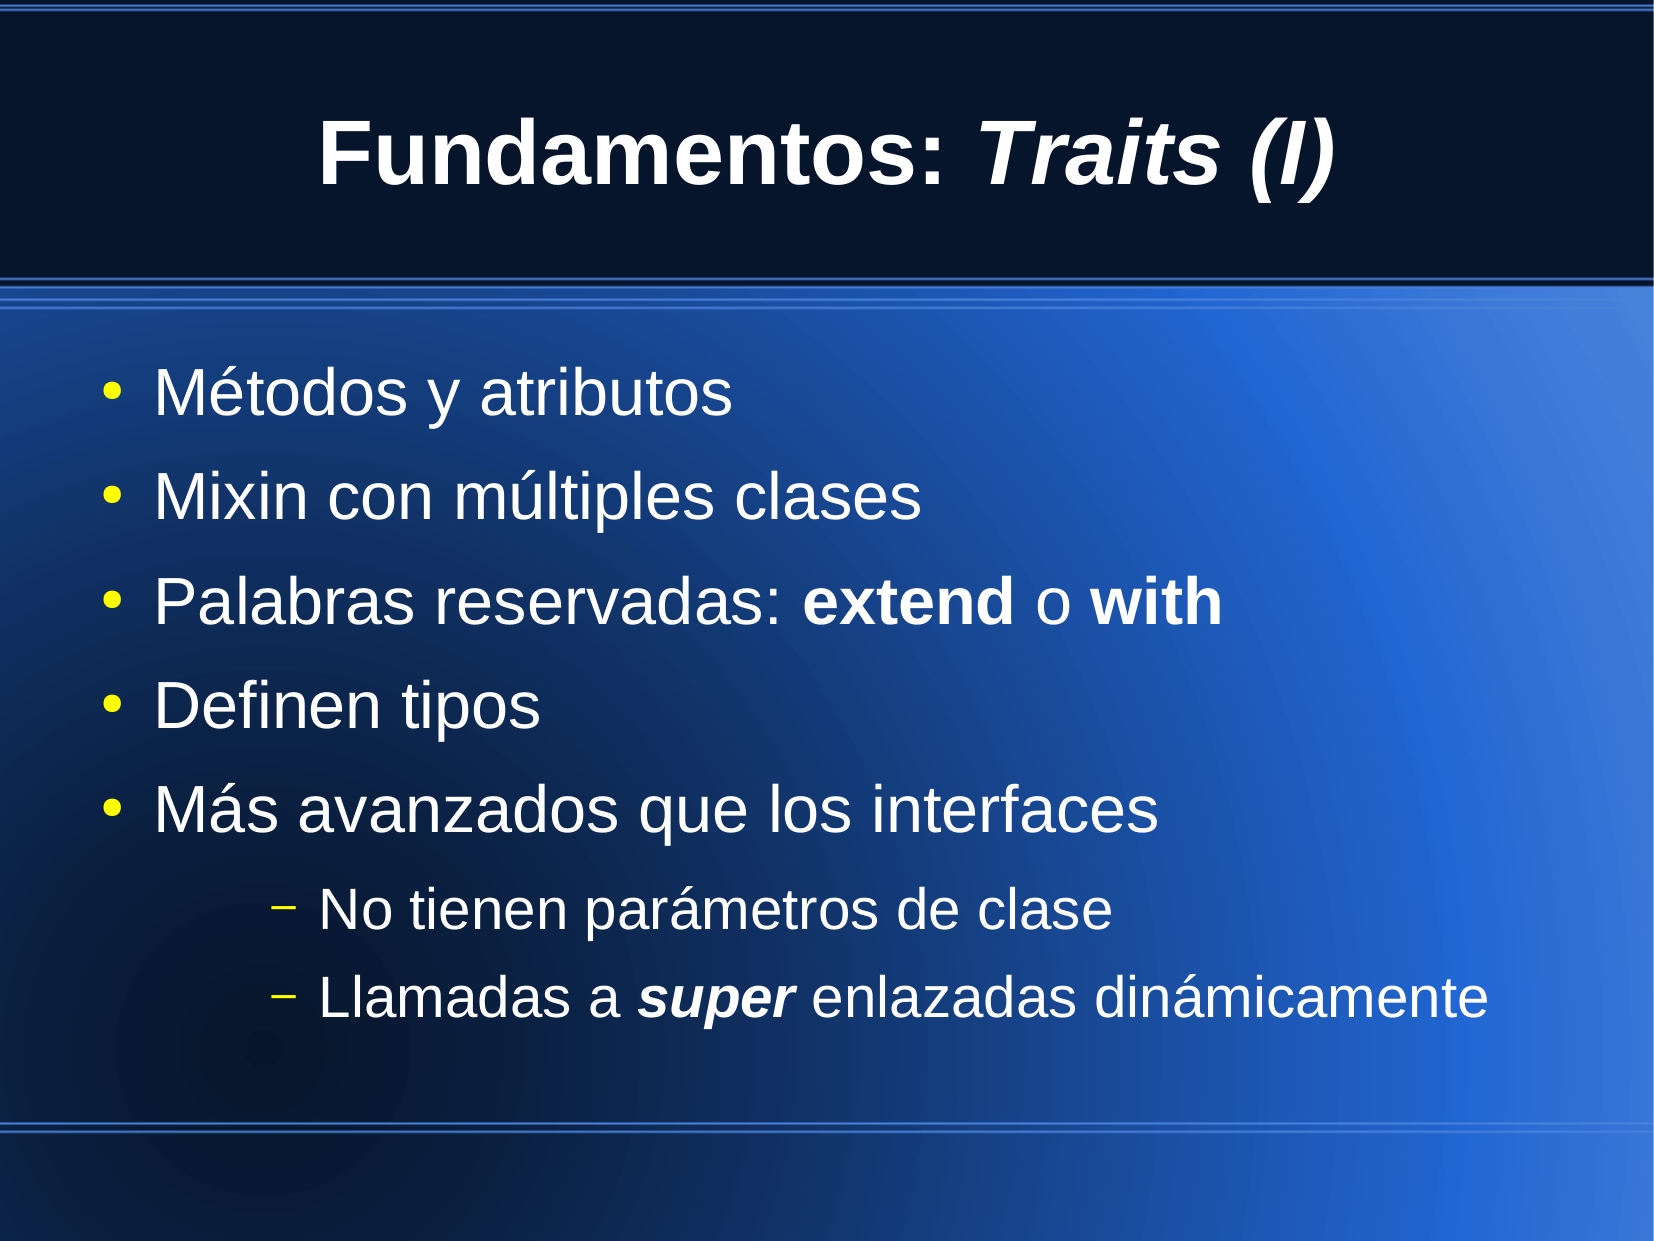

# Fundamentos: Traits (I)
Métodos y atributos
Mixin con múltiples clases
Palabras reservadas: extend o with
Definen tipos
Más avanzados que los interfaces
No tienen parámetros de clase
Llamadas a super enlazadas dinámicamente